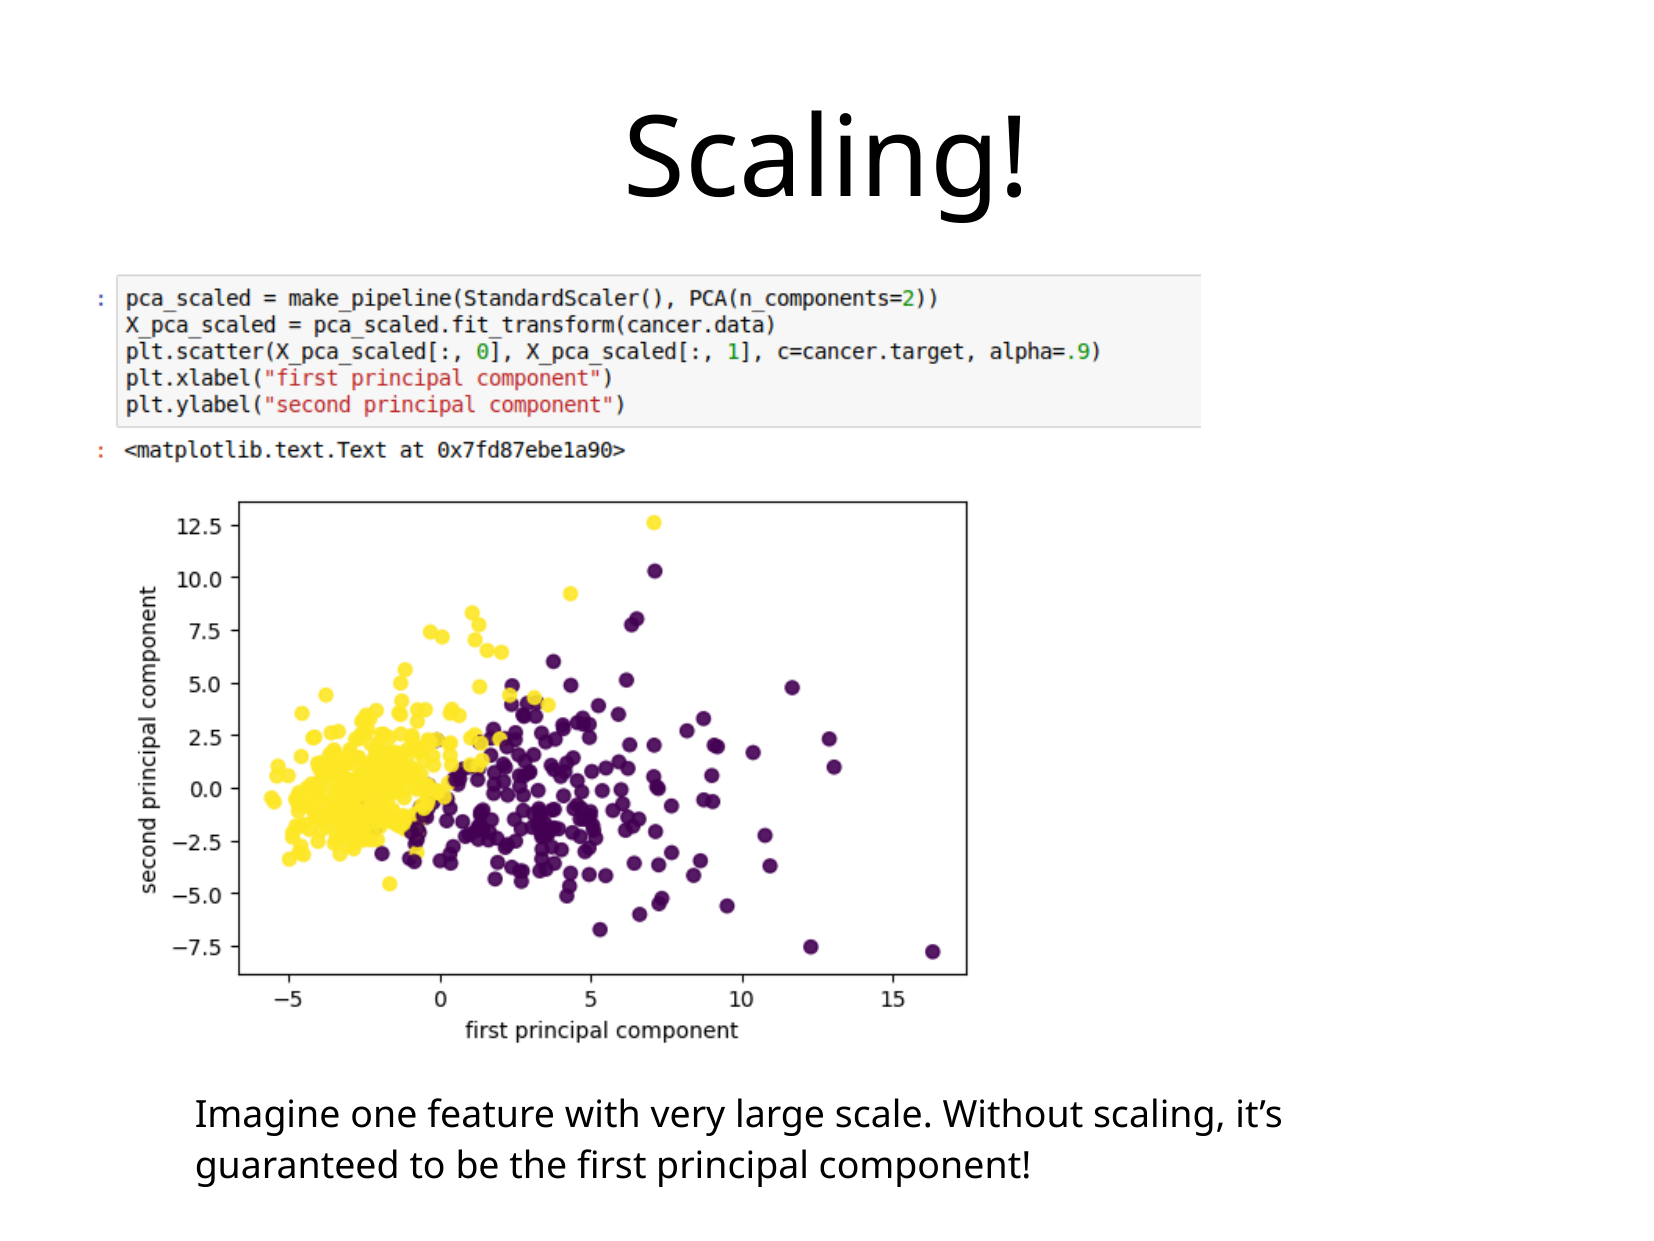

# Scaling!
Imagine one feature with very large scale. Without scaling, it’s guaranteed to be the first principal component!